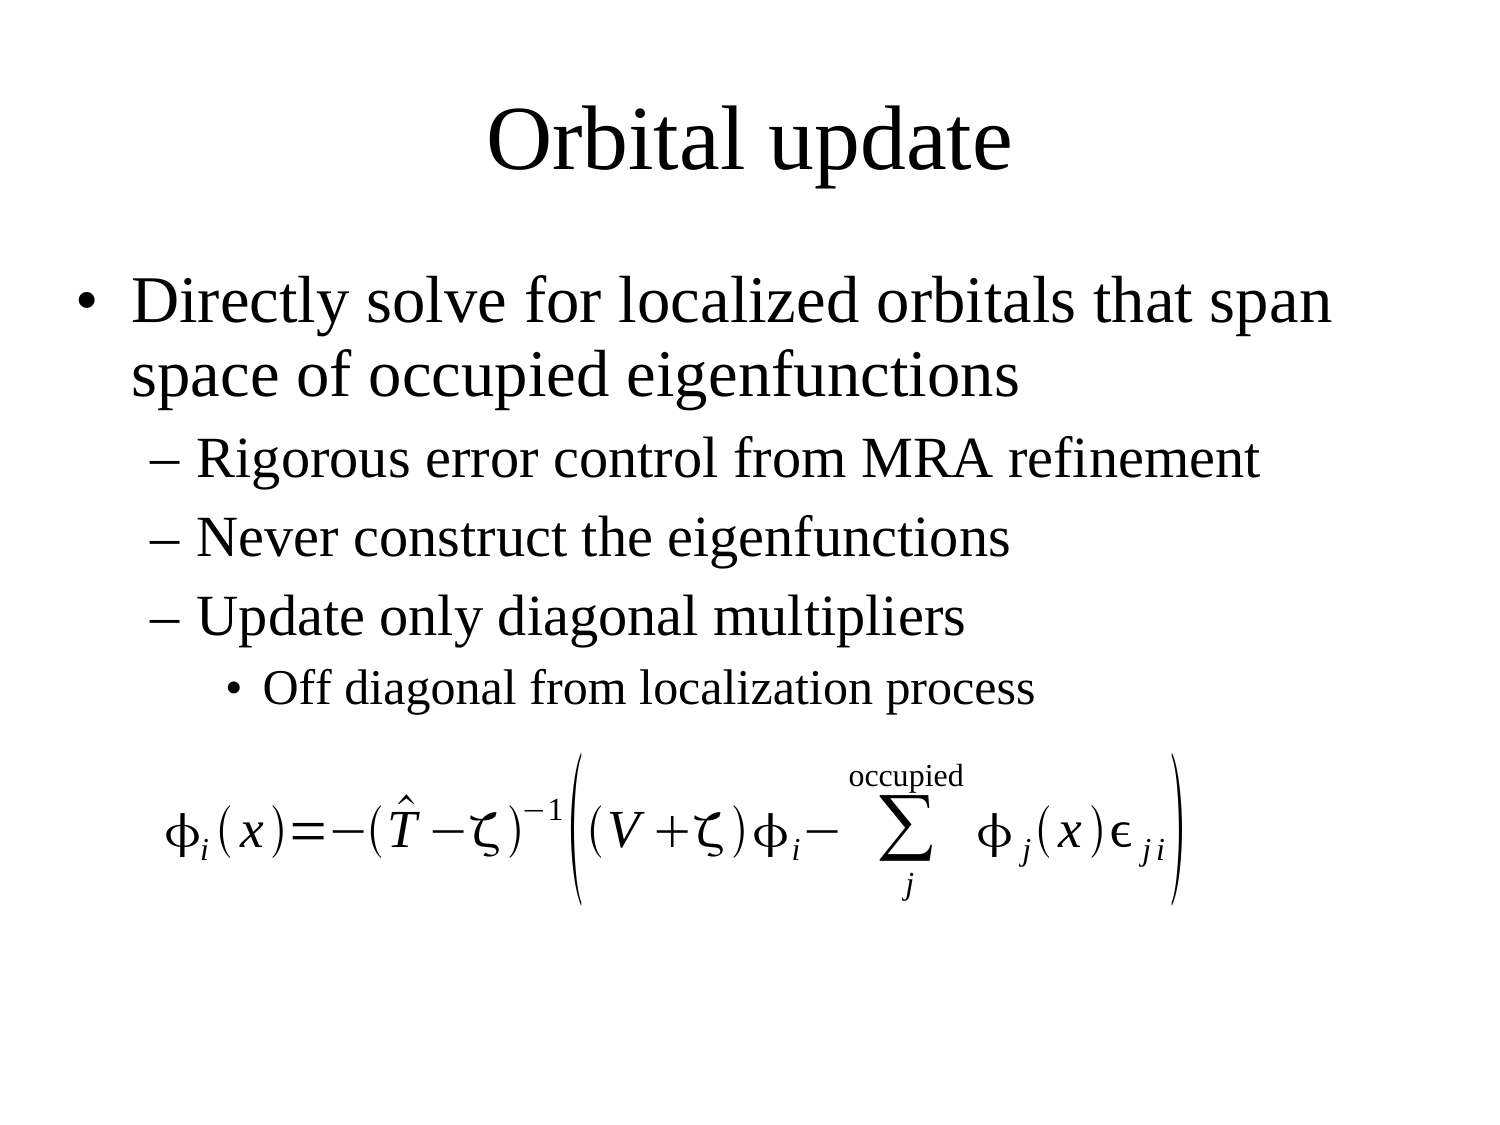

# Orbital update
Directly solve for localized orbitals that span space of occupied eigenfunctions
Rigorous error control from MRA refinement
Never construct the eigenfunctions
Update only diagonal multipliers
Off diagonal from localization process